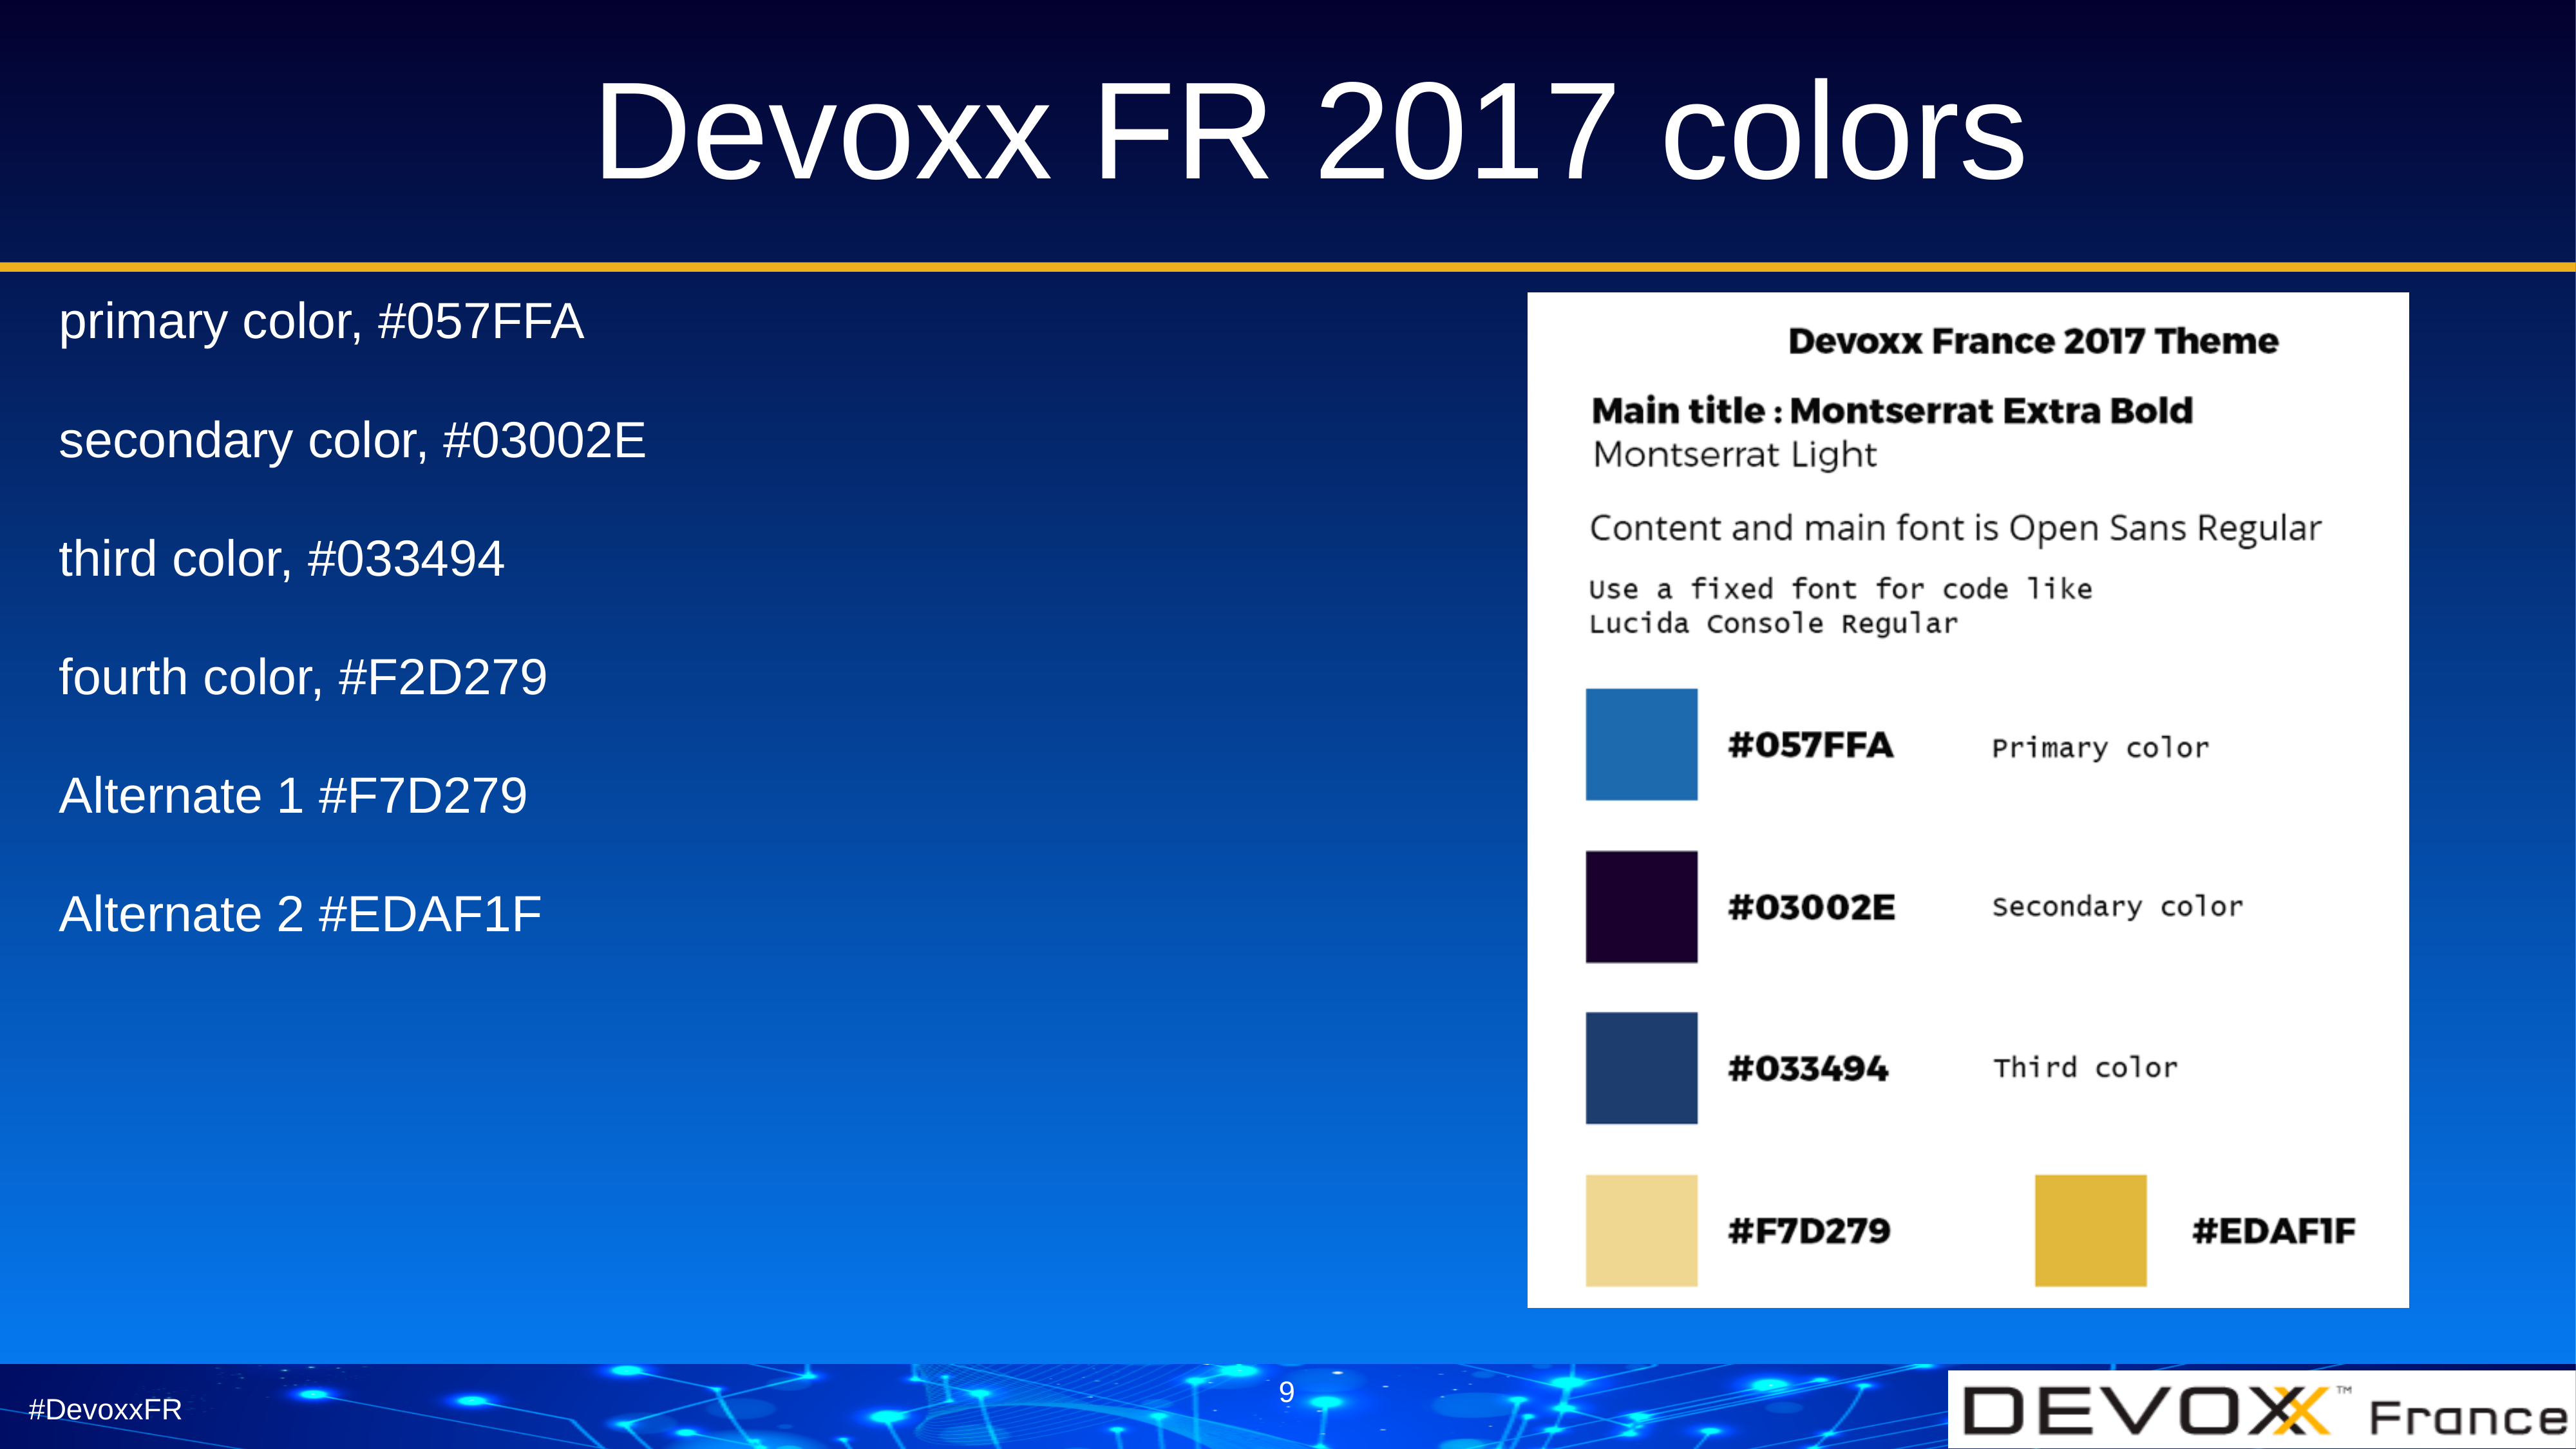

# Devoxx FR 2017 colors
primary color, #057FFA
secondary color, #03002E
third color, #033494
fourth color, #F2D279
Alternate 1 #F7D279
Alternate 2 #EDAF1F
9